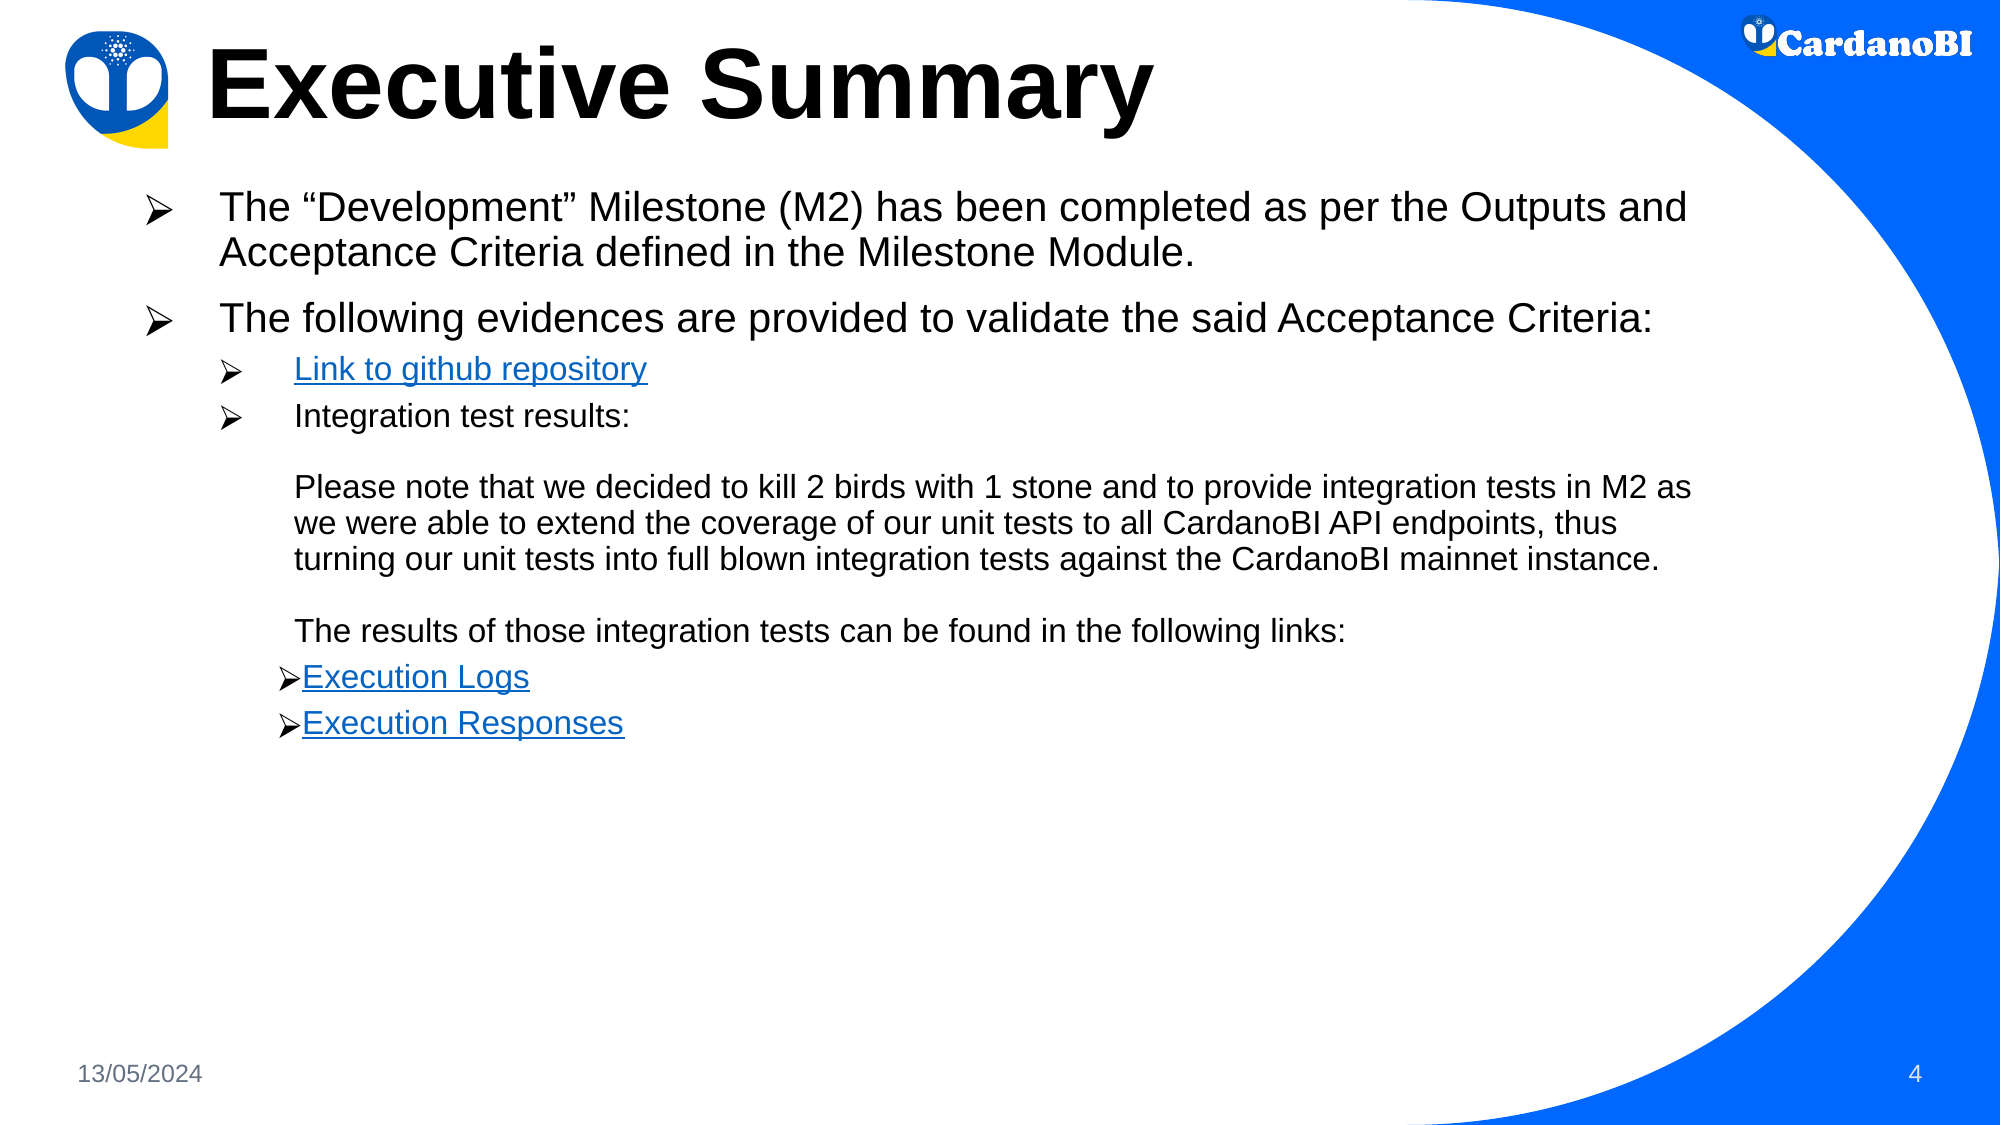

# Executive Summary
The “Development” Milestone (M2) has been completed as per the Outputs and Acceptance Criteria defined in the Milestone Module.
The following evidences are provided to validate the said Acceptance Criteria:
Link to github repository
Integration test results:
Please note that we decided to kill 2 birds with 1 stone and to provide integration tests in M2 as we were able to extend the coverage of our unit tests to all CardanoBI API endpoints, thus turning our unit tests into full blown integration tests against the CardanoBI mainnet instance.
The results of those integration tests can be found in the following links:
Execution Logs
Execution Responses
13/05/2024